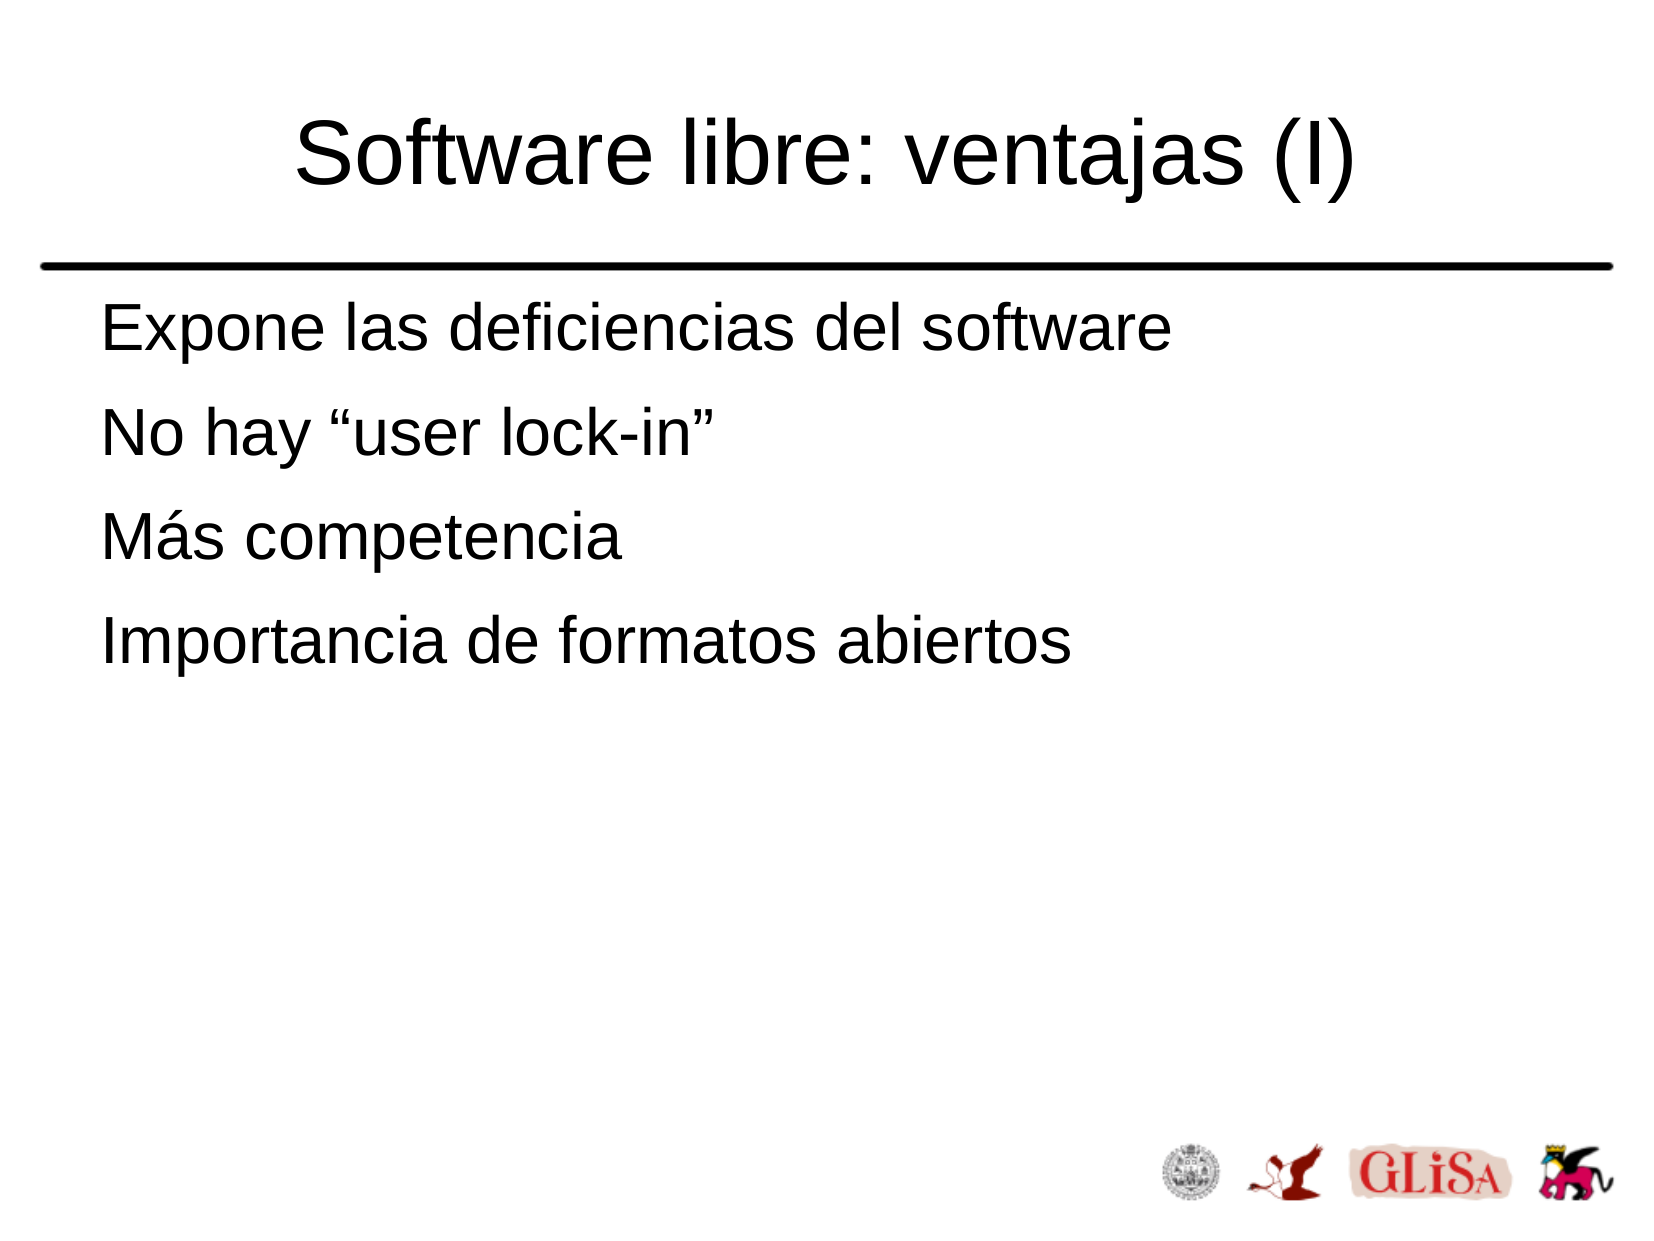

# Software libre: ventajas (I)
Expone las deficiencias del software
No hay “user lock-in”
Más competencia
Importancia de formatos abiertos